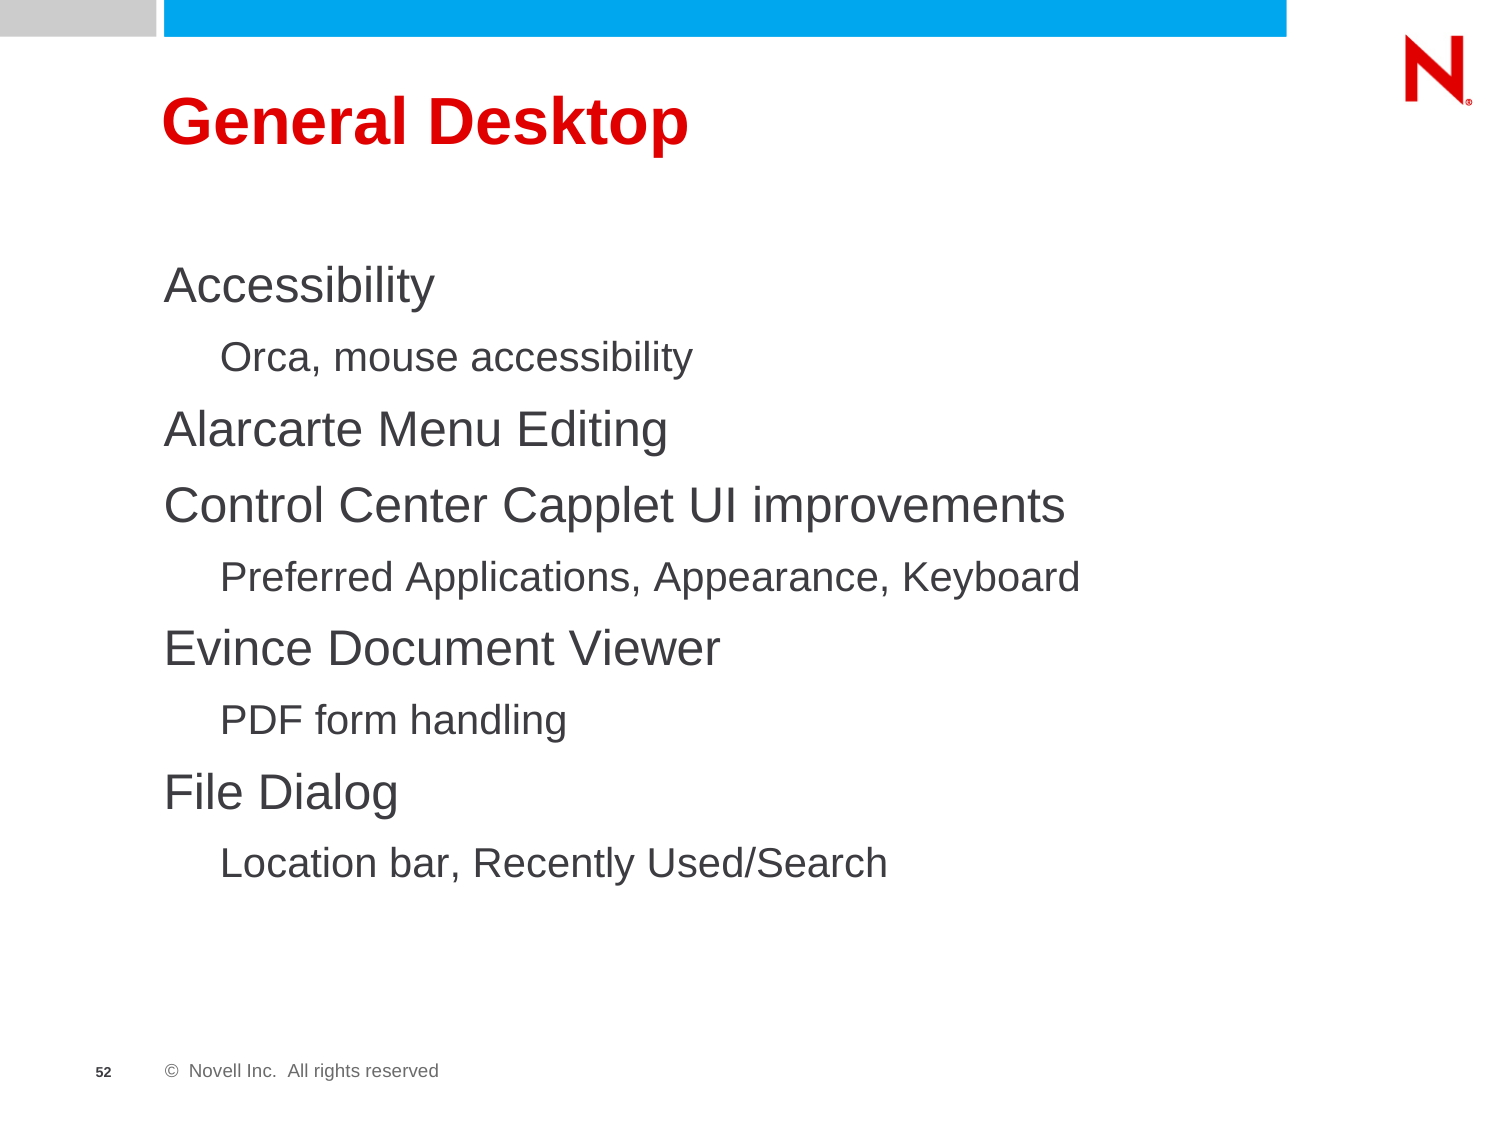

# General Desktop
Accessibility
Orca, mouse accessibility
Alarcarte Menu Editing
Control Center Capplet UI improvements
Preferred Applications, Appearance, Keyboard
Evince Document Viewer
PDF form handling
File Dialog
Location bar, Recently Used/Search